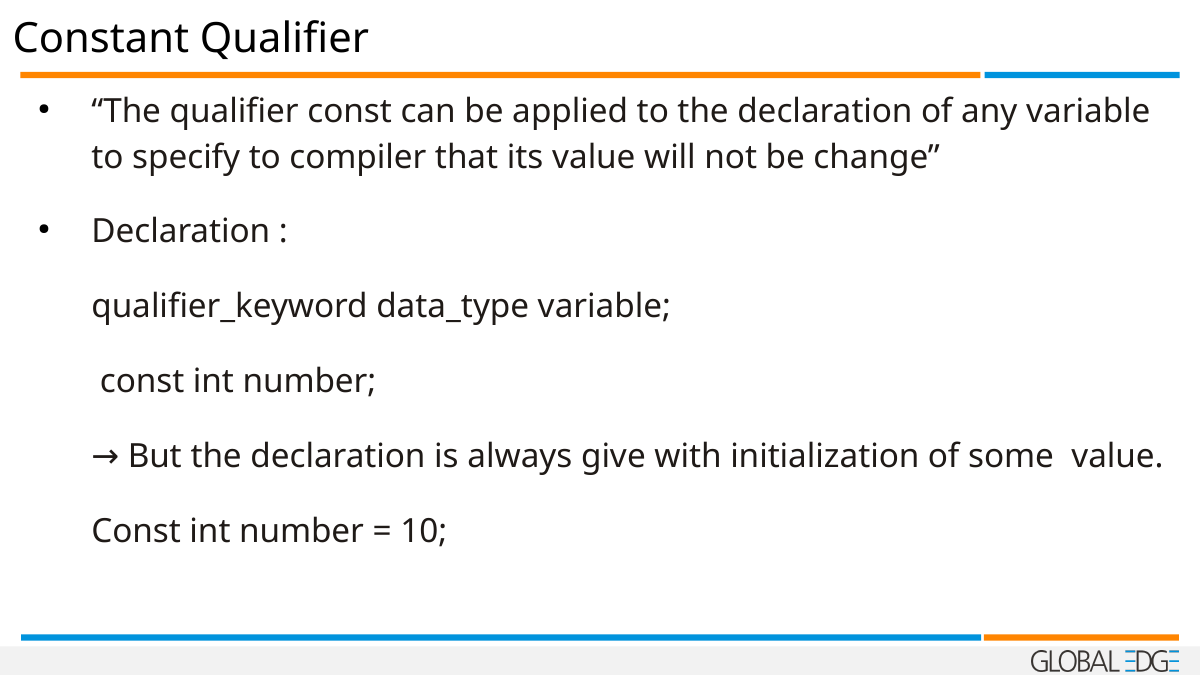

# Constant Qualifier
“The qualifier const can be applied to the declaration of any variable to specify to compiler that its value will not be change”
Declaration :
qualifier_keyword data_type variable;
 const int number;
→ But the declaration is always give with initialization of some value.
Const int number = 10;